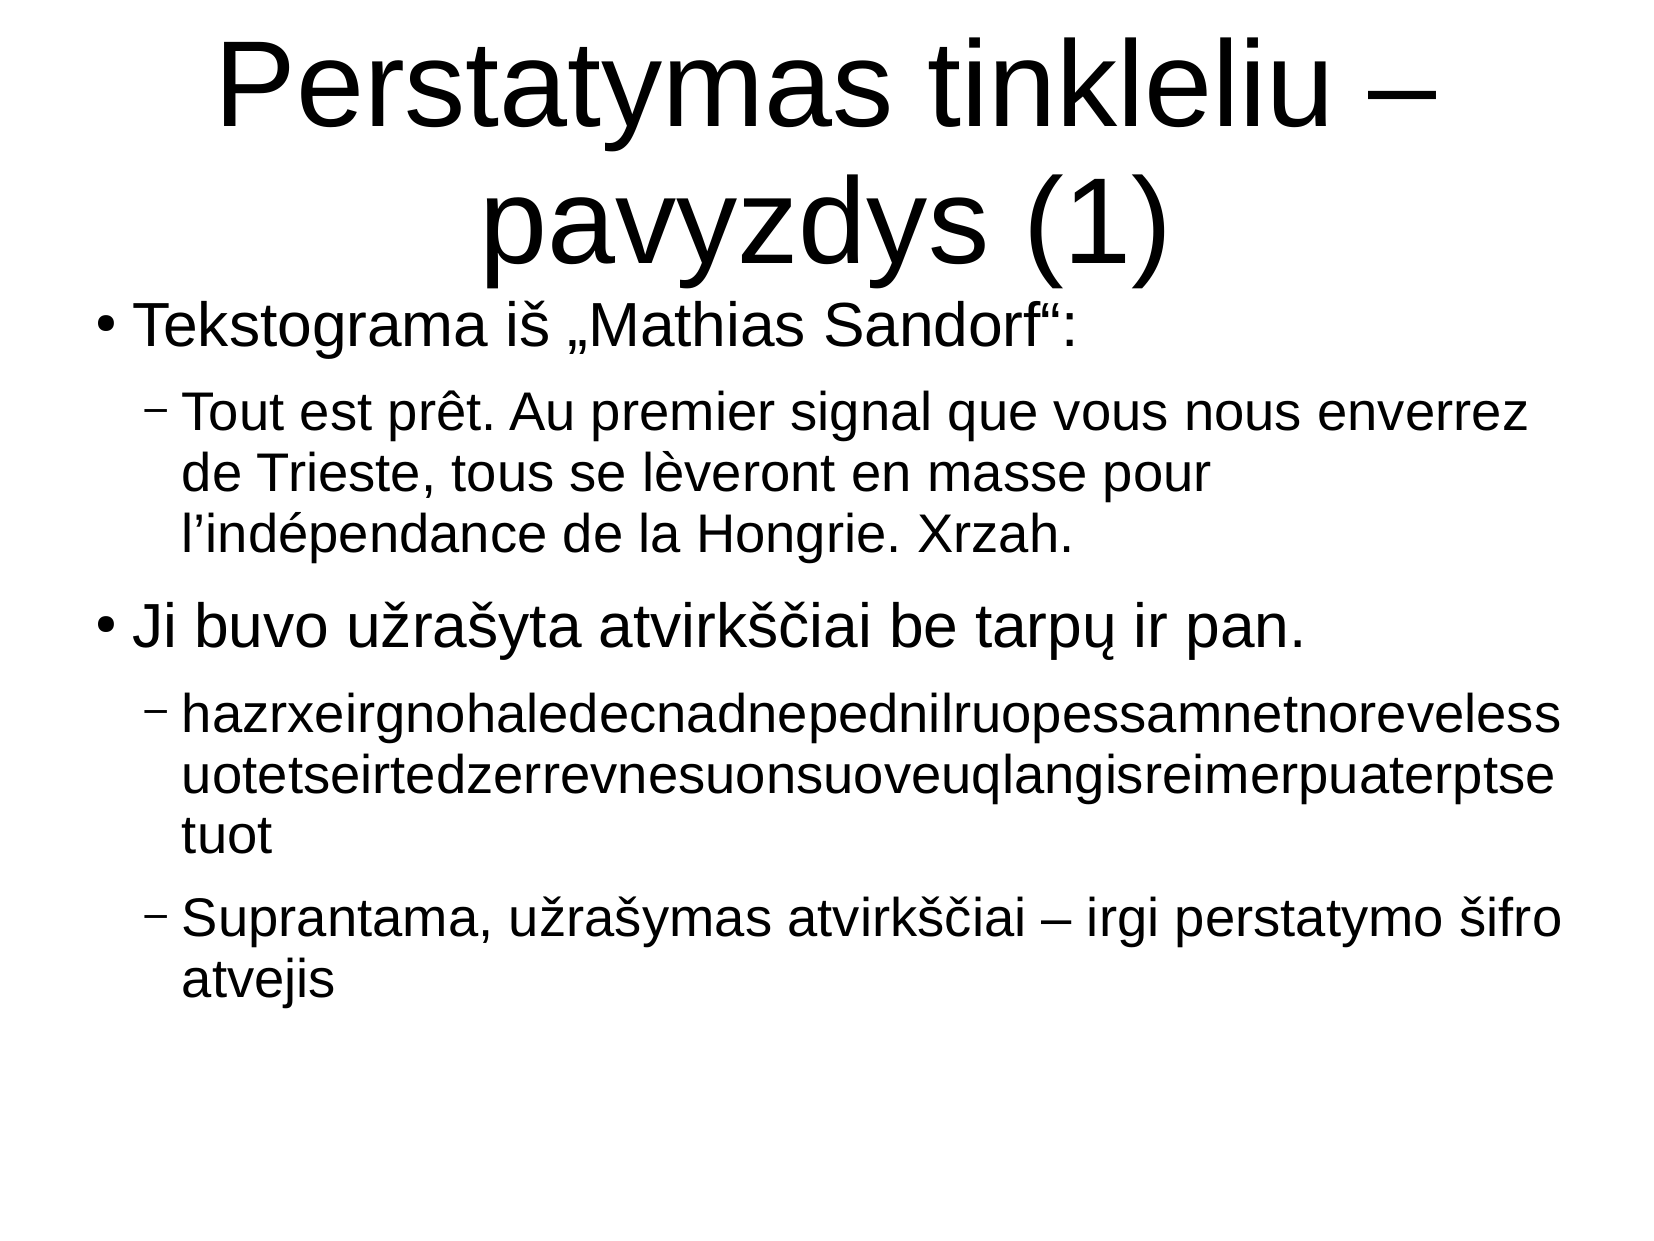

# Perstatymas tinkleliu – pavyzdys (1)
Tekstograma iš „Mathias Sandorf“:
Tout est prêt. Au premier signal que vous nous enverrez de Trieste, tous se lèveront en masse pour l’indépendance de la Hongrie. Xrzah.
Ji buvo užrašyta atvirkščiai be tarpų ir pan.
hazrxeirgnohaledecnadnepednilruopessamnetnorevelessuotetseirtedzerrevnesuonsuoveuqlangisreimerpuaterptsetuot
Suprantama, užrašymas atvirkščiai – irgi perstatymo šifro atvejis